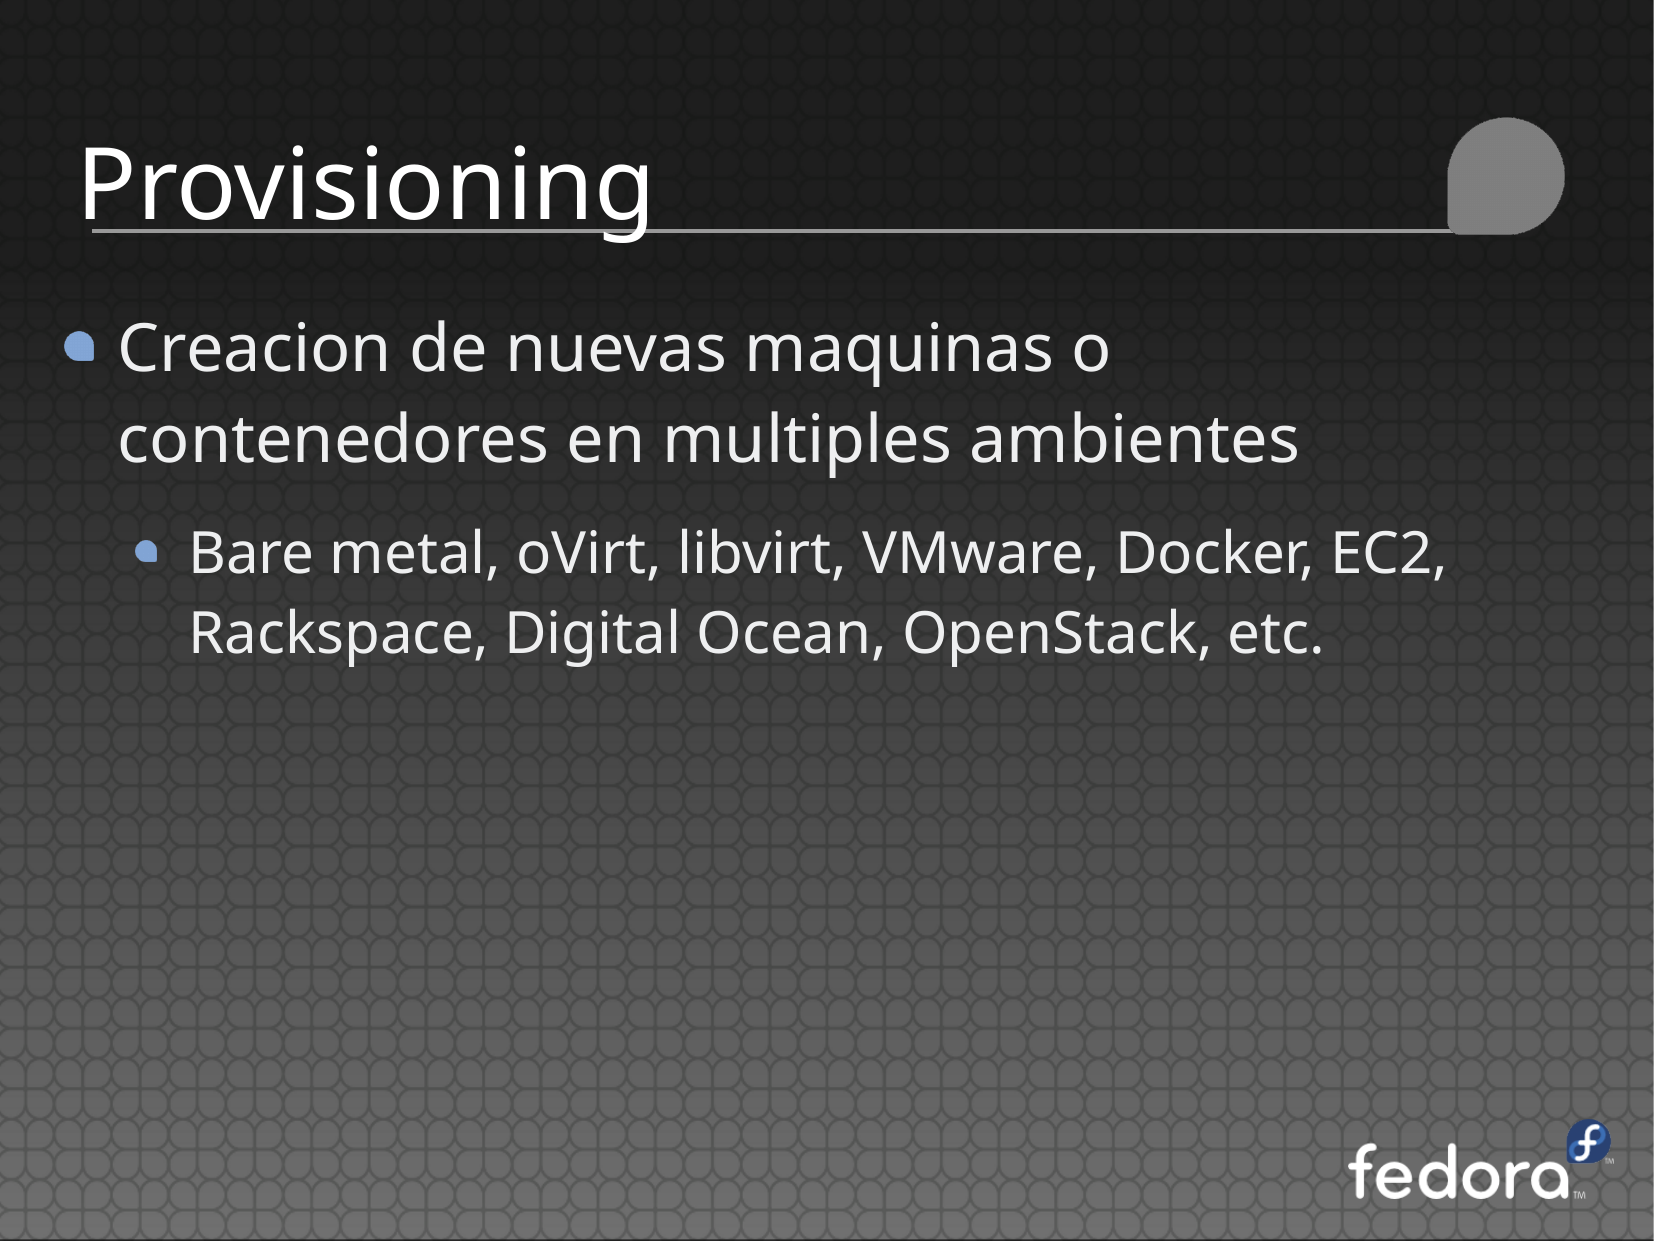

# Provisioning
Creacion de nuevas maquinas o contenedores en multiples ambientes
Bare metal, oVirt, libvirt, VMware, Docker, EC2, Rackspace, Digital Ocean, OpenStack, etc.